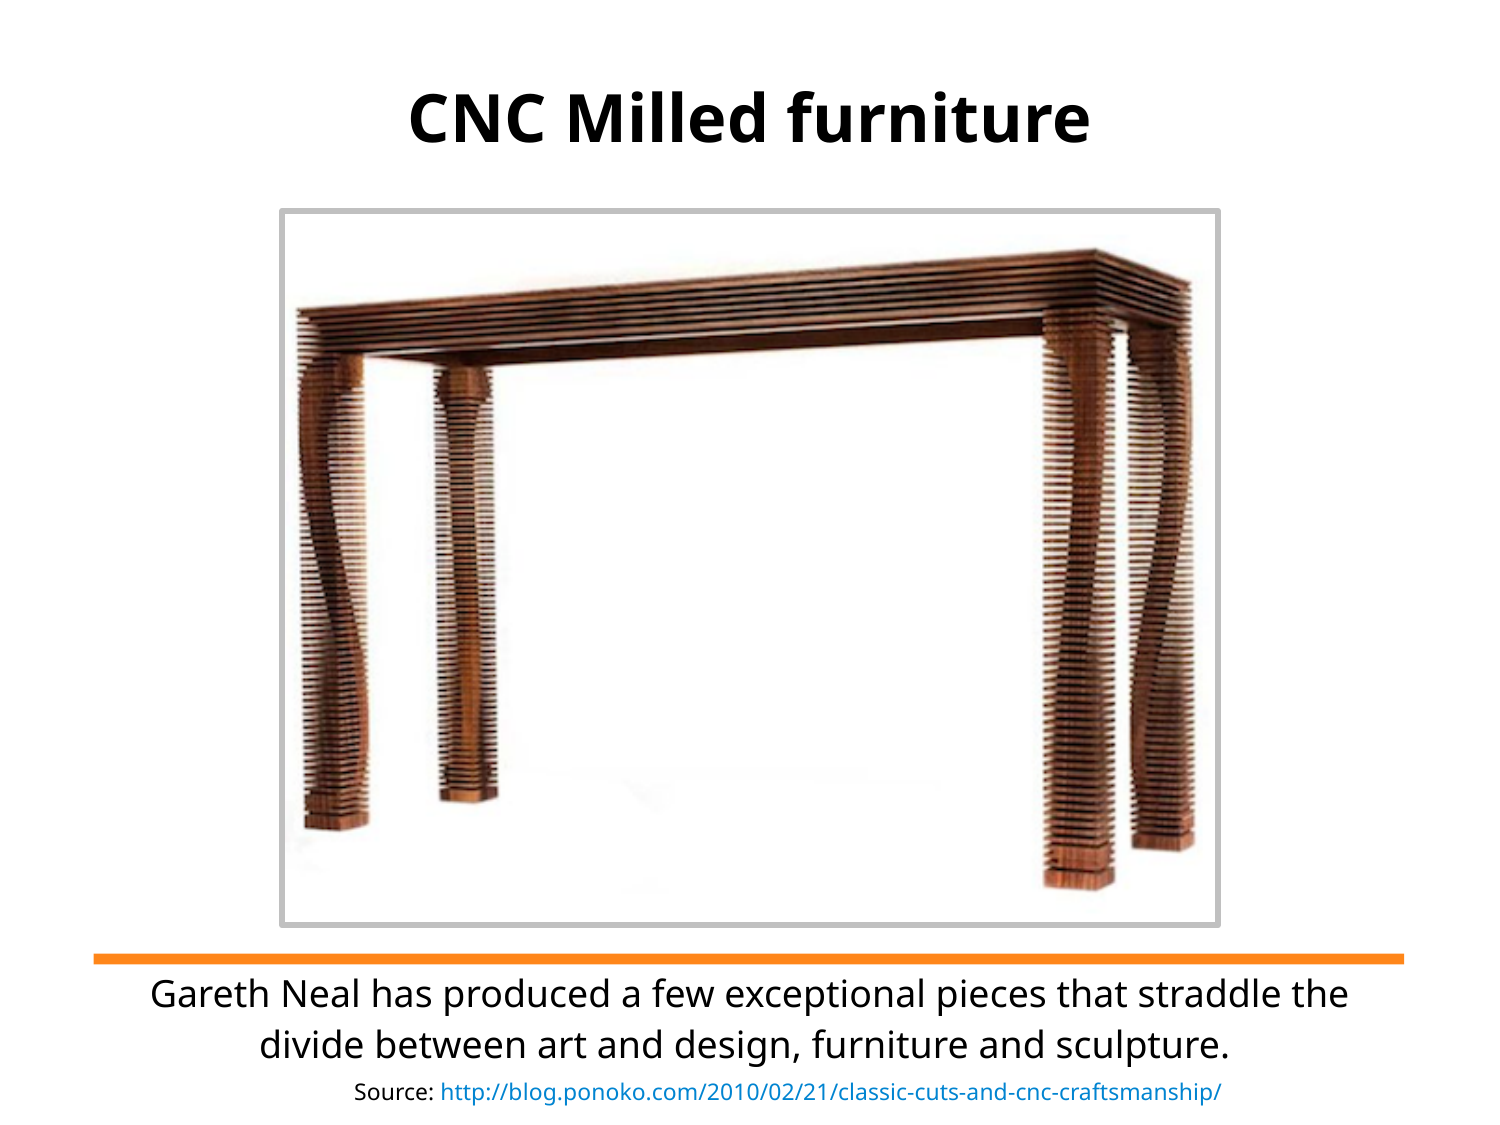

# CNC Milled furniture
Gareth Neal has produced a few exceptional pieces that straddle the divide between art and design, furniture and sculpture.
Source: http://blog.ponoko.com/2010/02/21/classic-cuts-and-cnc-craftsmanship/